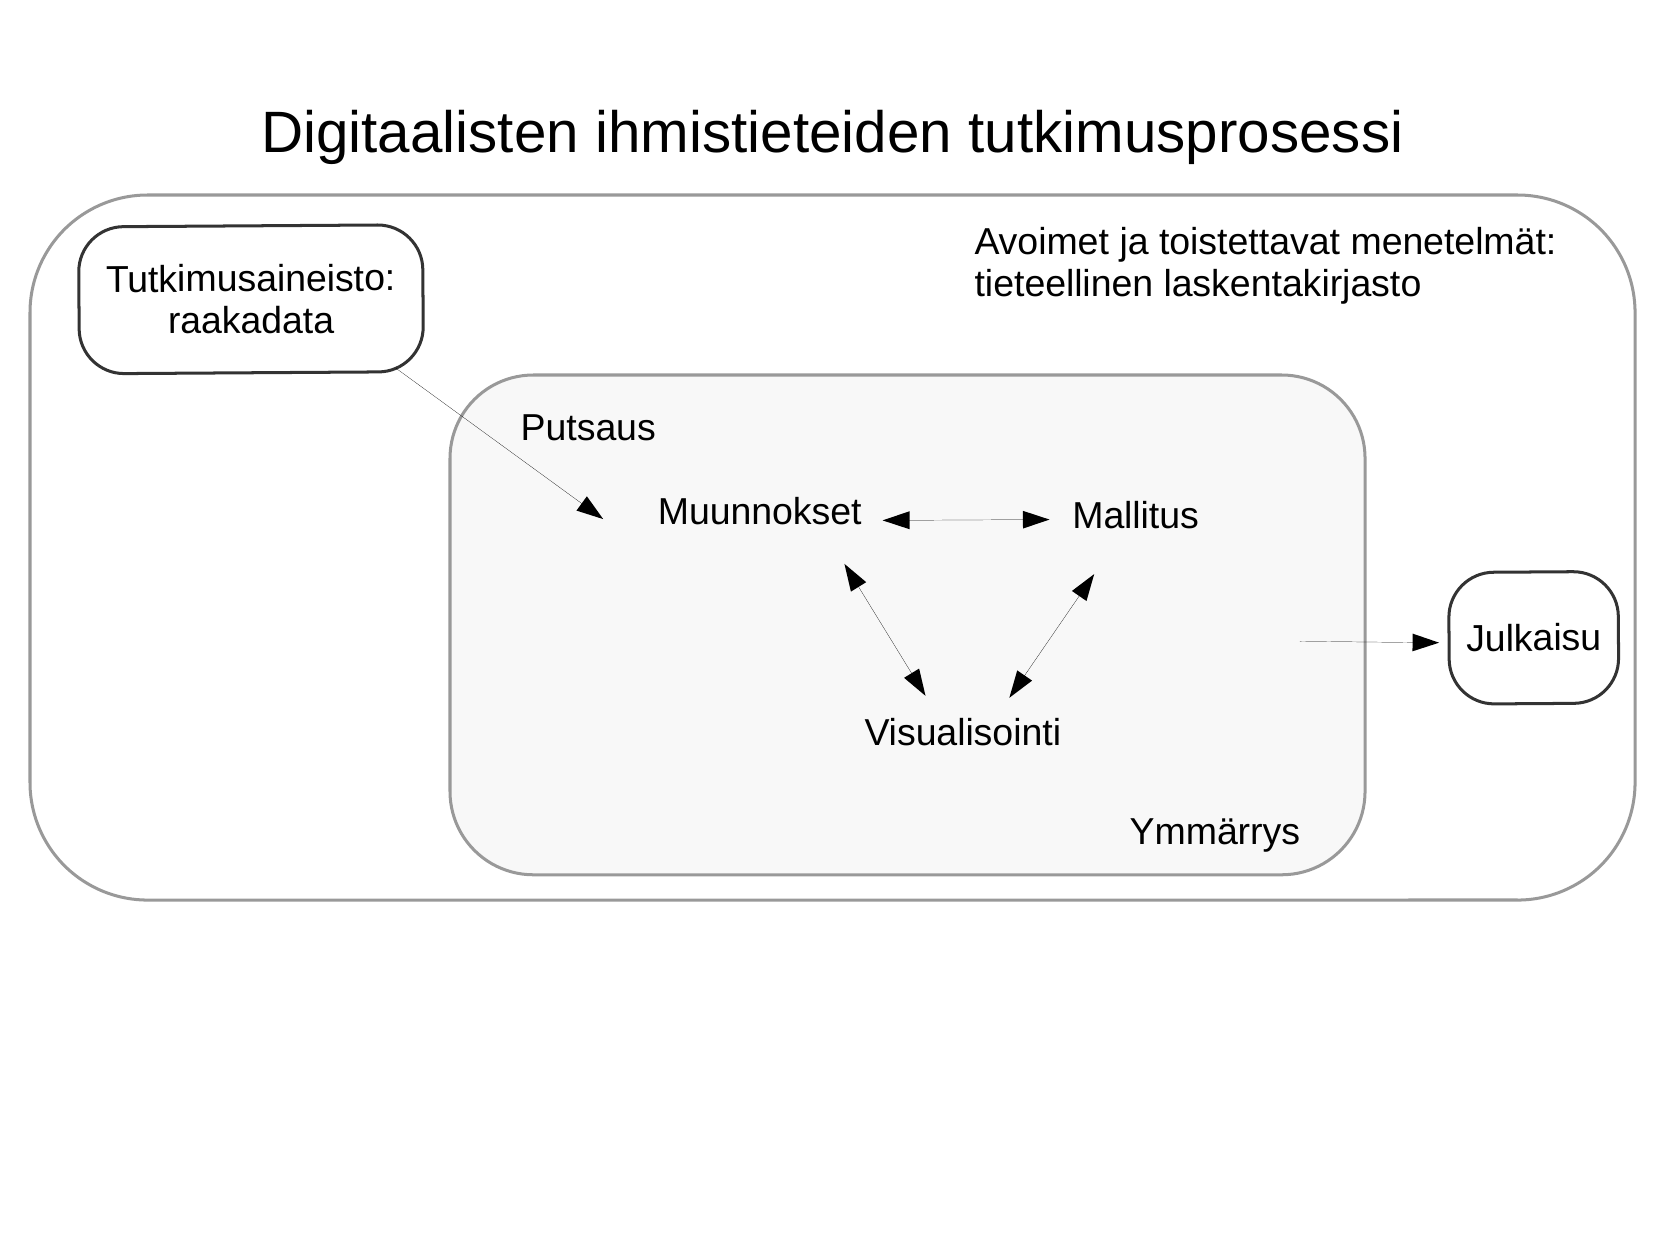

# Digitaalisten ihmistieteiden tutkimusprosessi
Avoimet ja toistettavat menetelmät: tieteellinen laskentakirjasto
Tutkimusaineisto: raakadata
Putsaus
Muunnokset
Mallitus
Julkaisu
Visualisointi
Ymmärrys